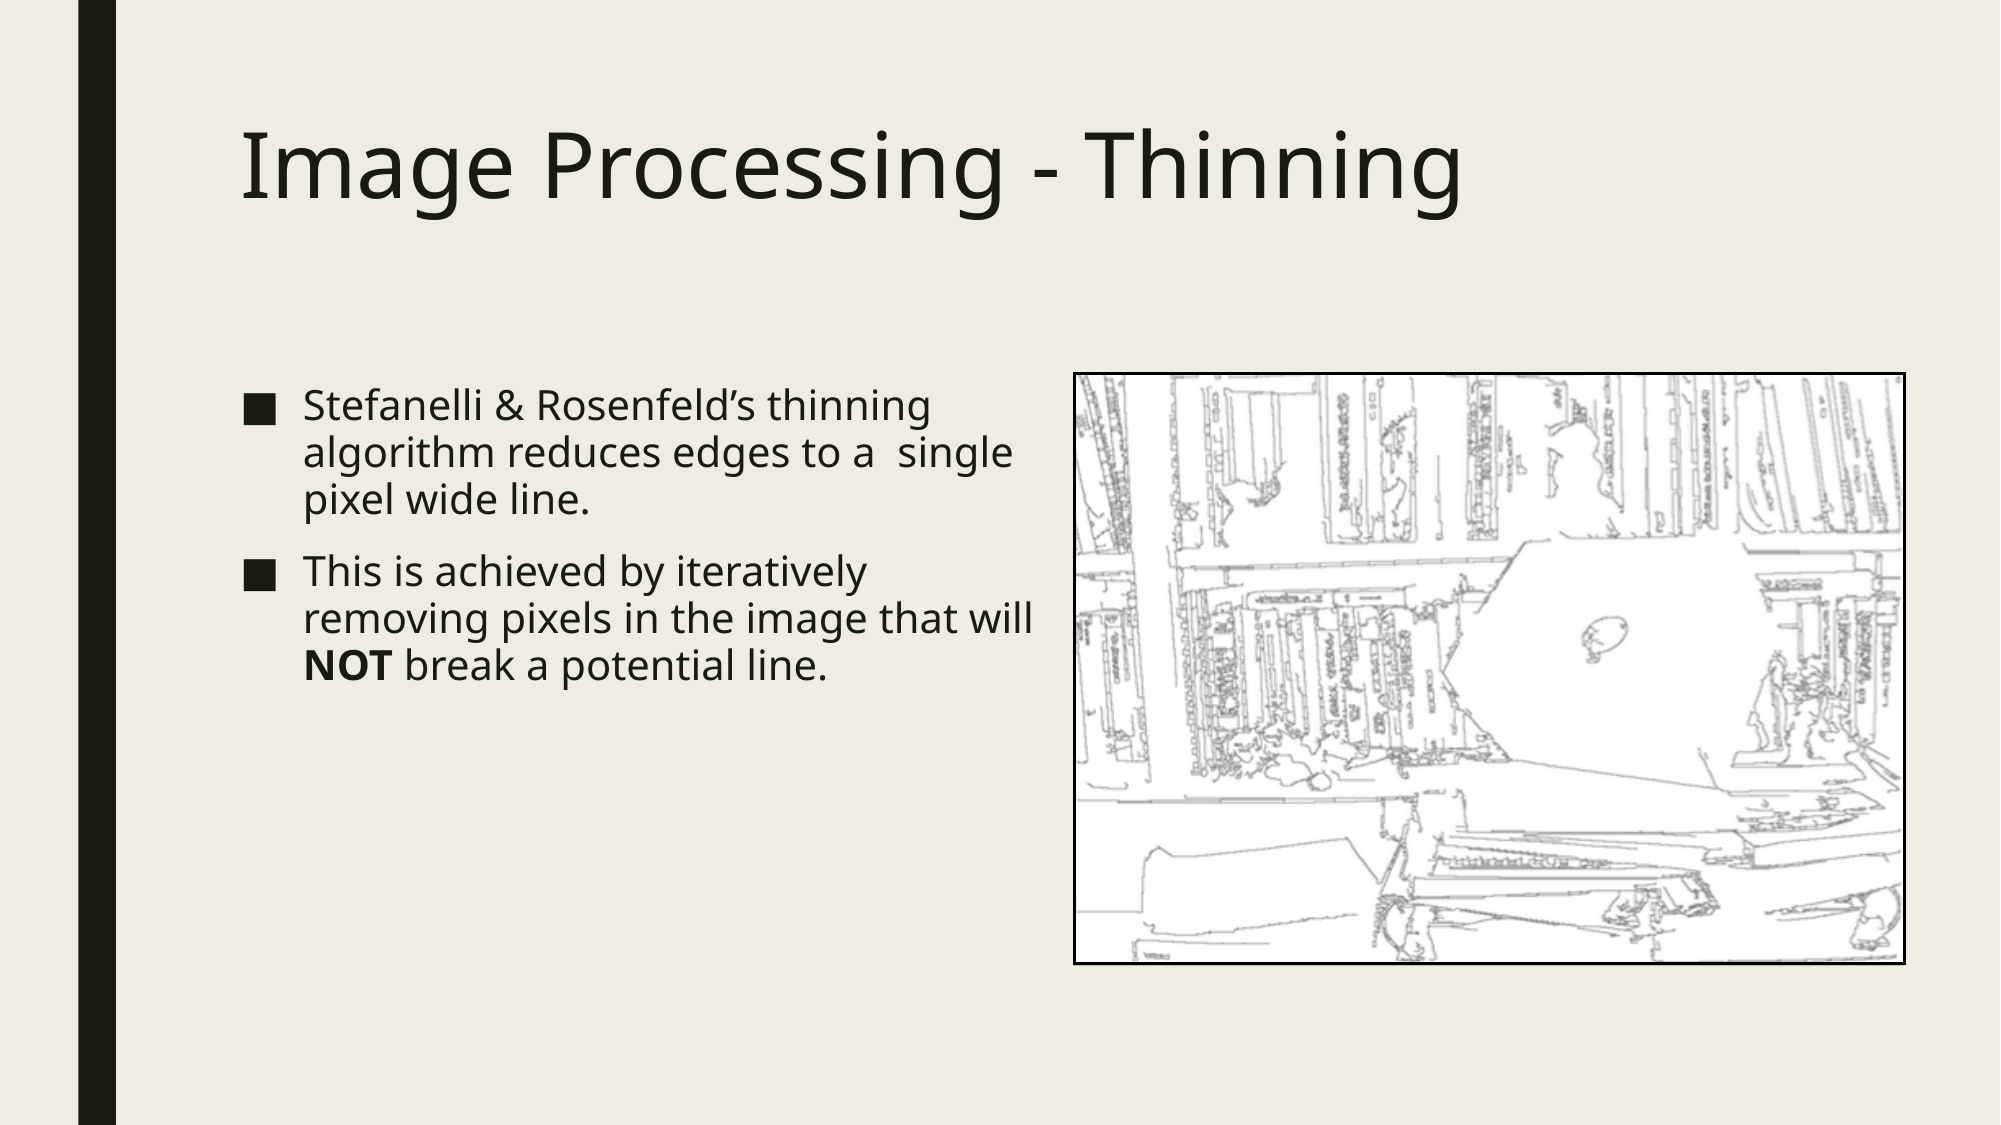

# Image Processing - Thinning
Stefanelli & Rosenfeld’s thinning algorithm reduces edges to a single pixel wide line.
This is achieved by iteratively removing pixels in the image that will NOT break a potential line.